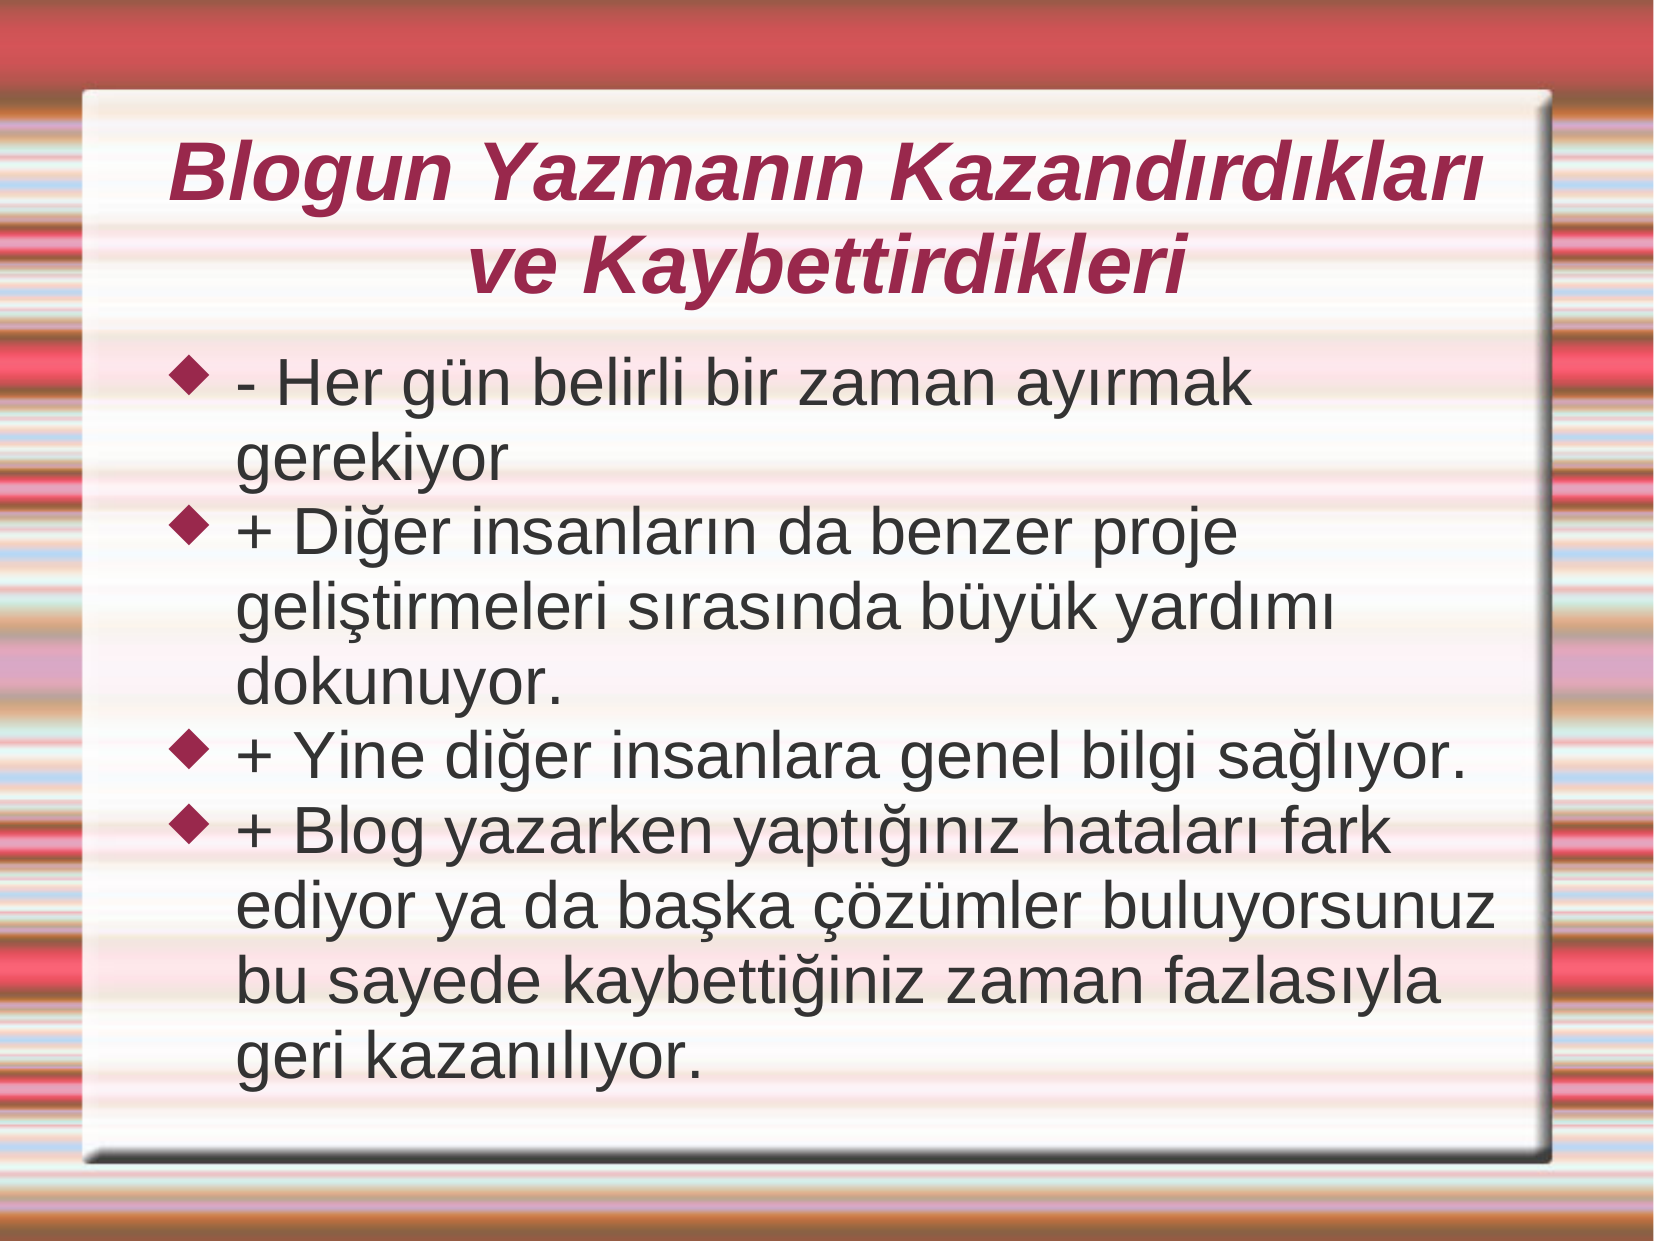

# Blogun Yazmanın Kazandırdıkları ve Kaybettirdikleri
- Her gün belirli bir zaman ayırmak gerekiyor
+ Diğer insanların da benzer proje geliştirmeleri sırasında büyük yardımı dokunuyor.
+ Yine diğer insanlara genel bilgi sağlıyor.
+ Blog yazarken yaptığınız hataları fark ediyor ya da başka çözümler buluyorsunuz bu sayede kaybettiğiniz zaman fazlasıyla geri kazanılıyor.